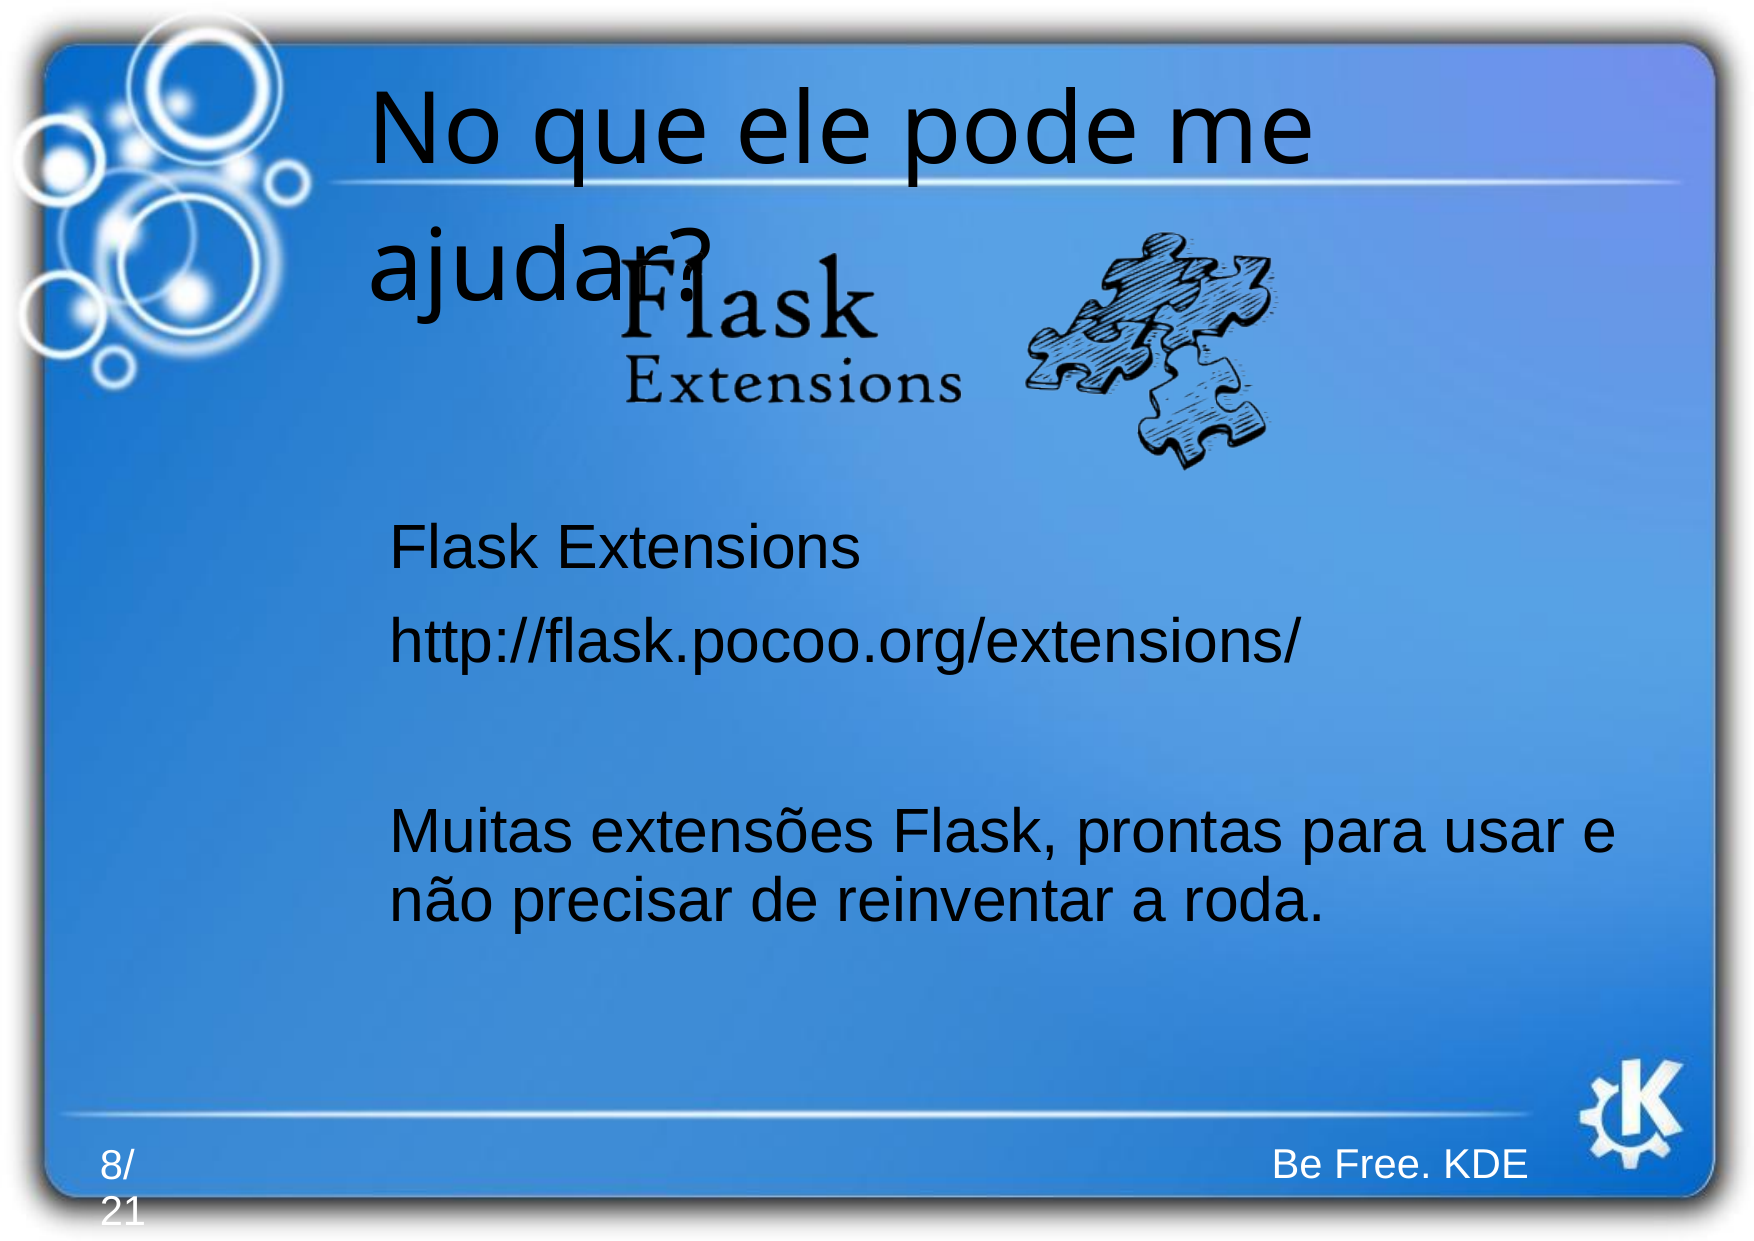

No que ele pode me ajudar?
Flask Extensions
http://flask.pocoo.org/extensions/
Muitas extensões Flask, prontas para usar e não precisar de reinventar a roda.